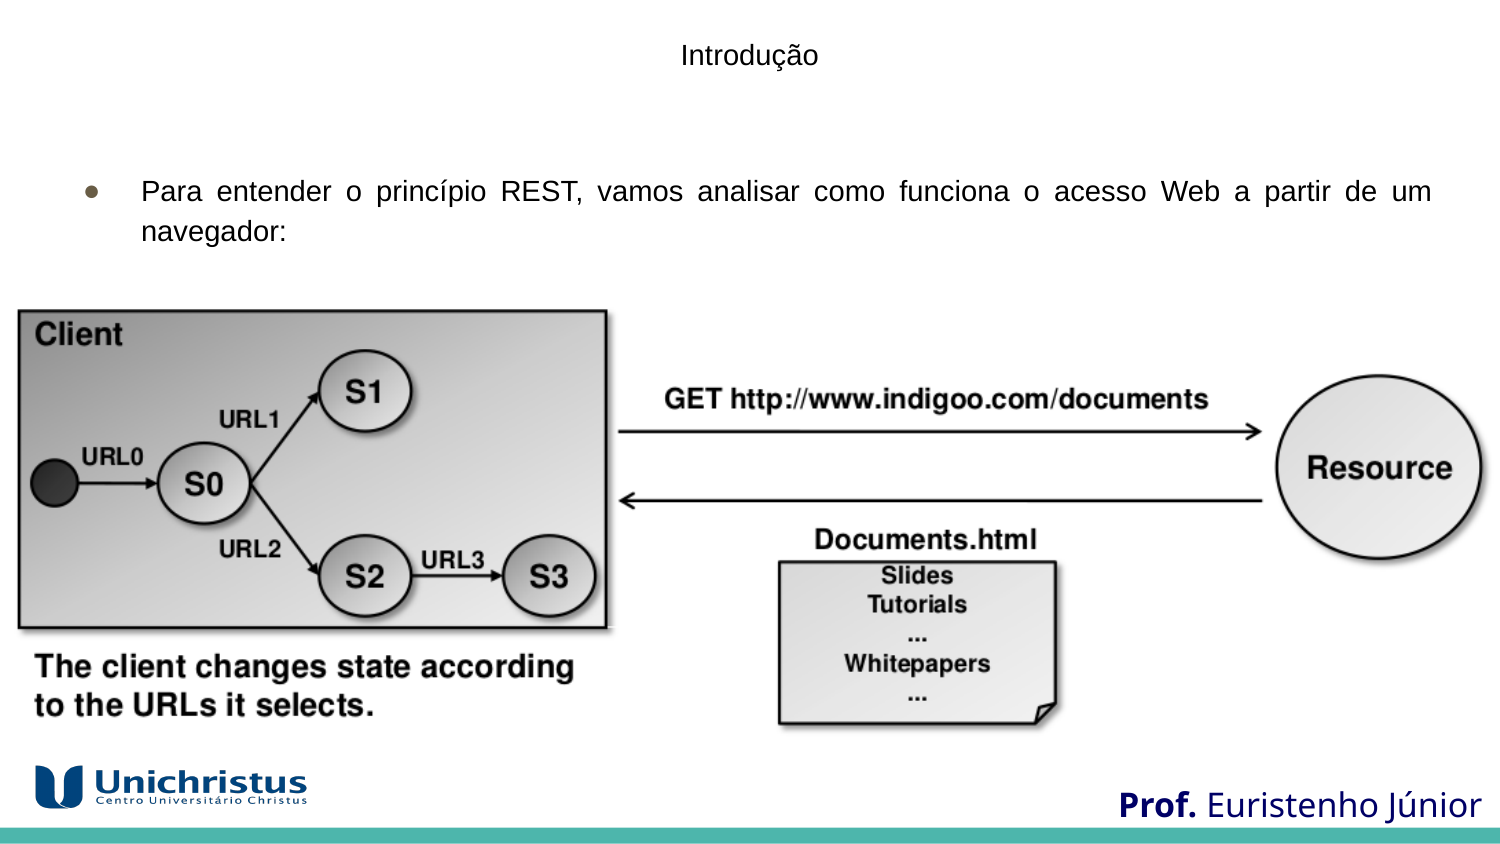

# Introdução
Para entender o princípio REST, vamos analisar como funciona o acesso Web a partir de um navegador:
Prof. Euristenho Júnior